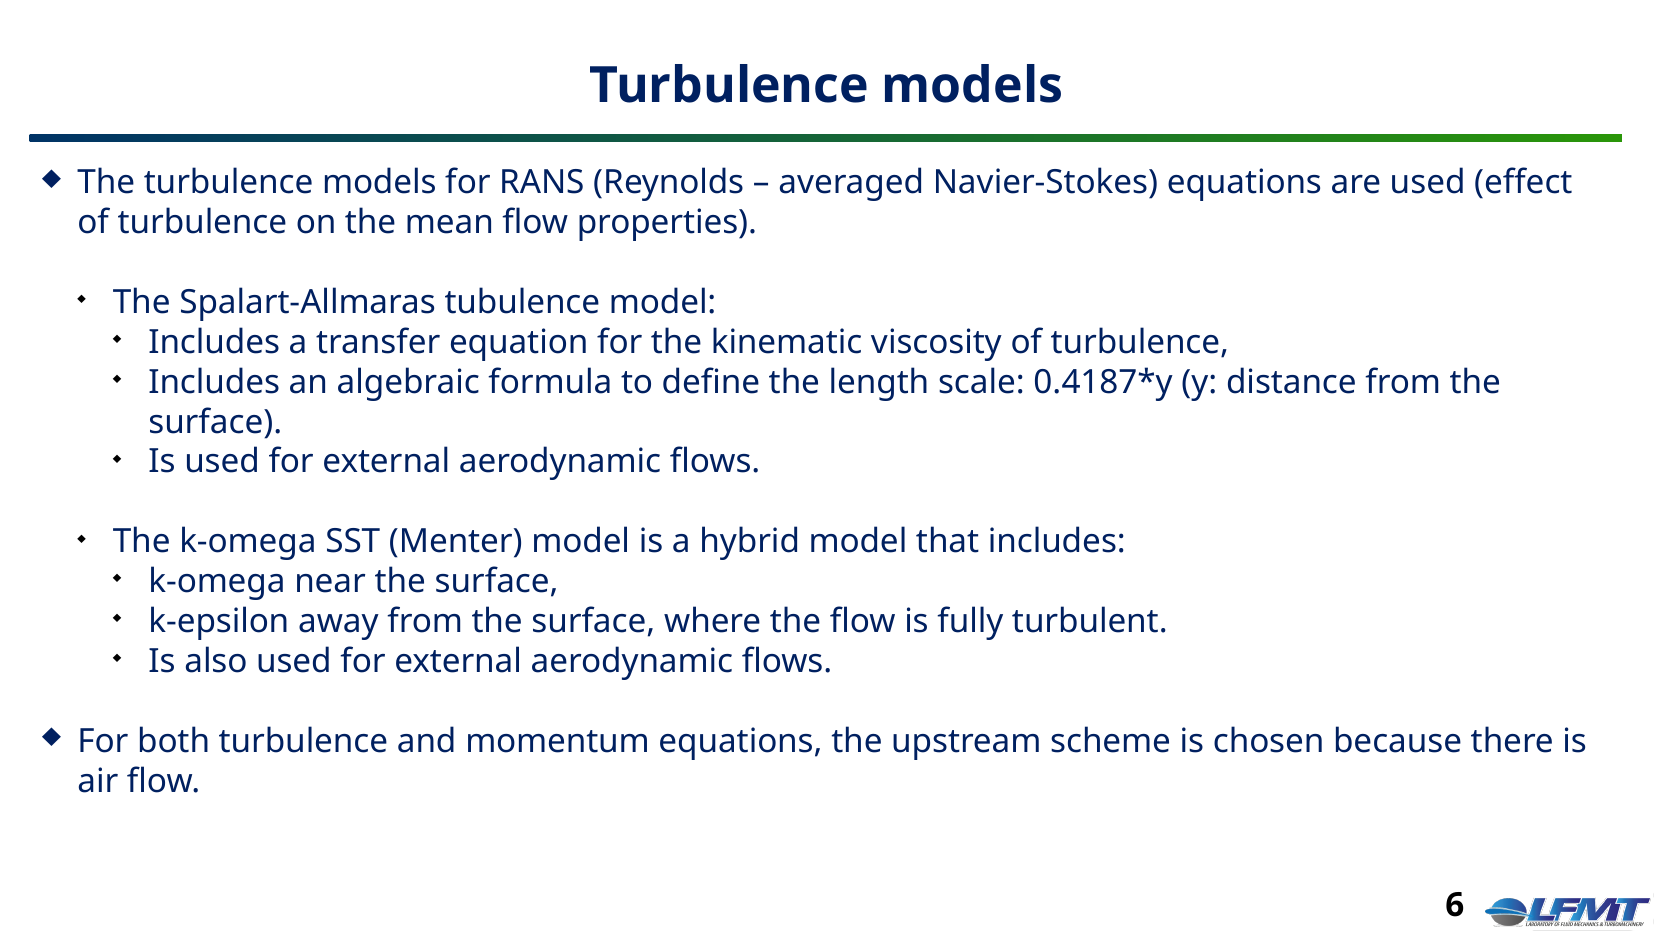

# Turbulence models
The turbulence models for RANS (Reynolds – averaged Navier-Stokes) equations are used (effect of turbulence on the mean flow properties).
The Spalart-Allmaras tubulence model:
Includes a transfer equation for the kinematic viscosity of turbulence,
Includes an algebraic formula to define the length scale: 0.4187*y (y: distance from the surface).
Is used for external aerodynamic flows.
The k-omega SST (Menter) model is a hybrid model that includes:
k-omega near the surface,
k-epsilon away from the surface, where the flow is fully turbulent.
Is also used for external aerodynamic flows.
For both turbulence and momentum equations, the upstream scheme is chosen because there is air flow.